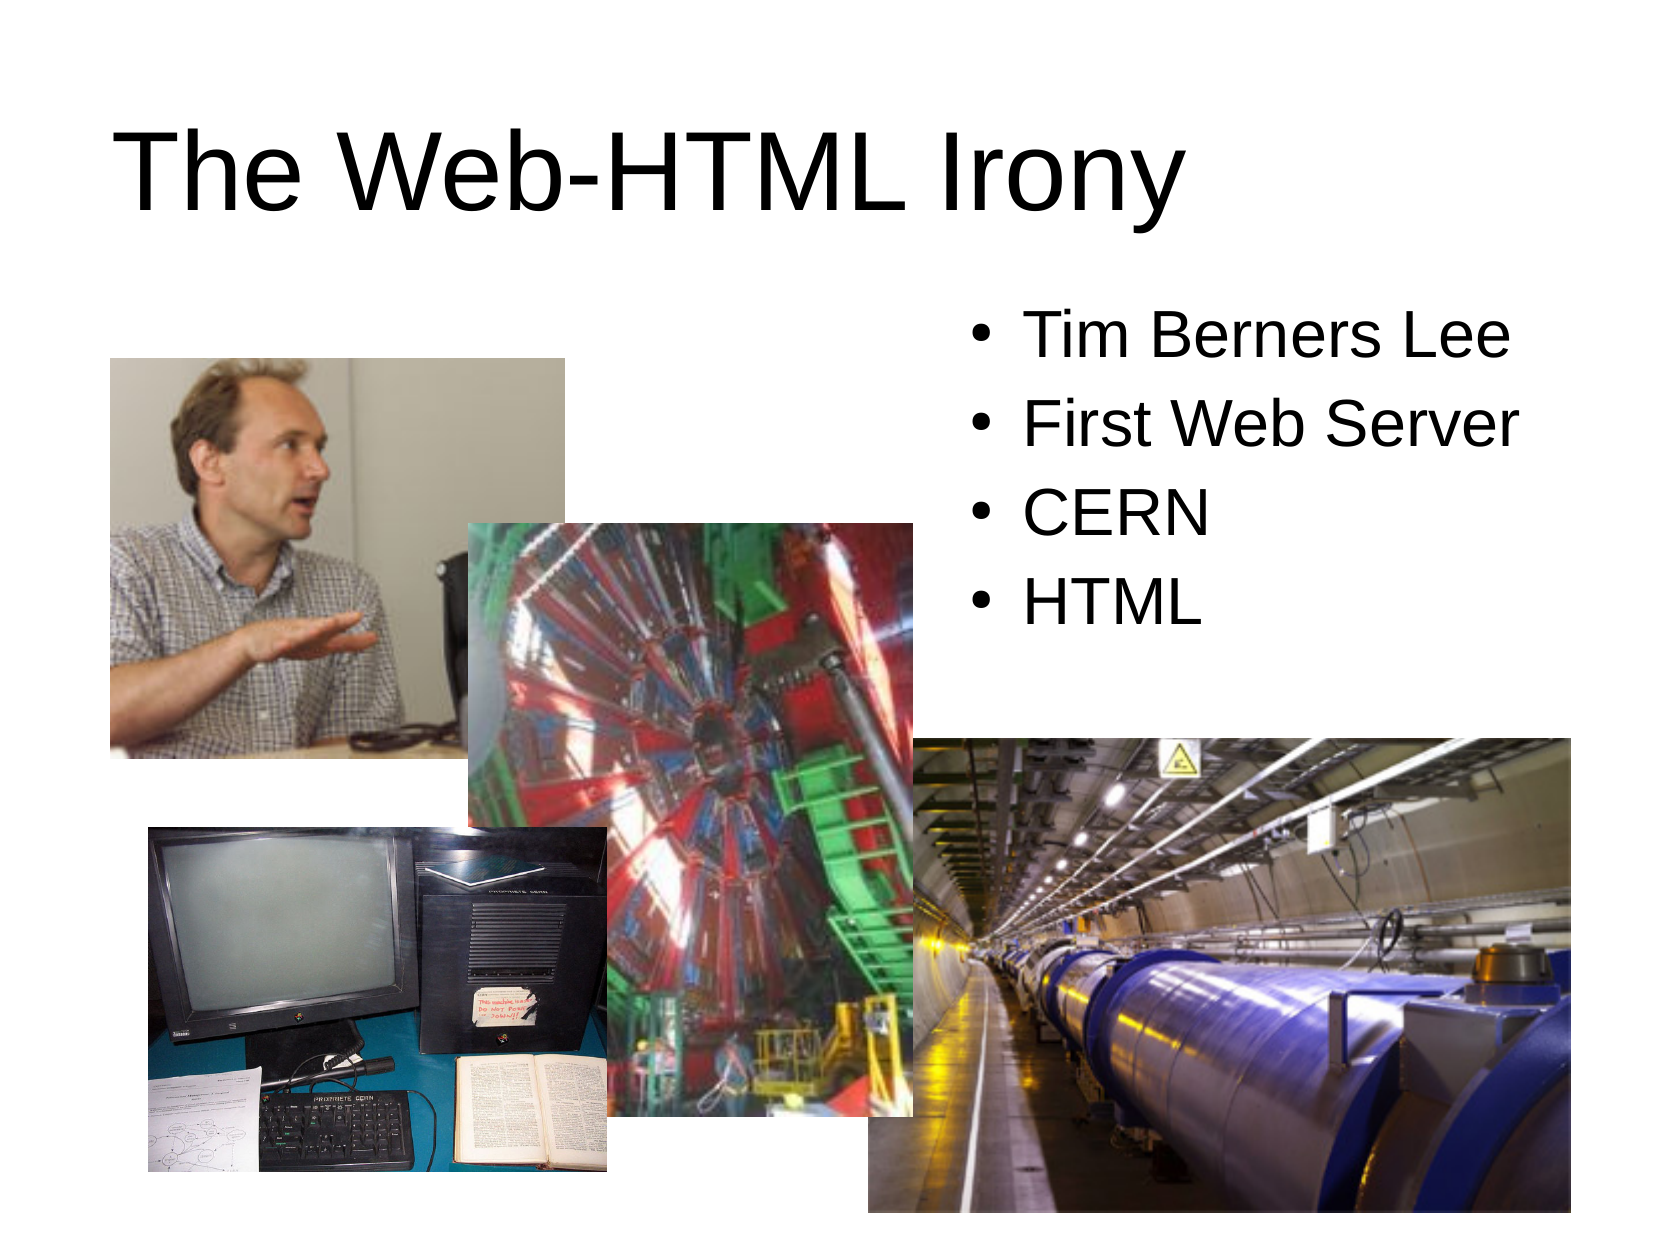

# The Web-HTML Irony
Tim Berners Lee
First Web Server
CERN
HTML